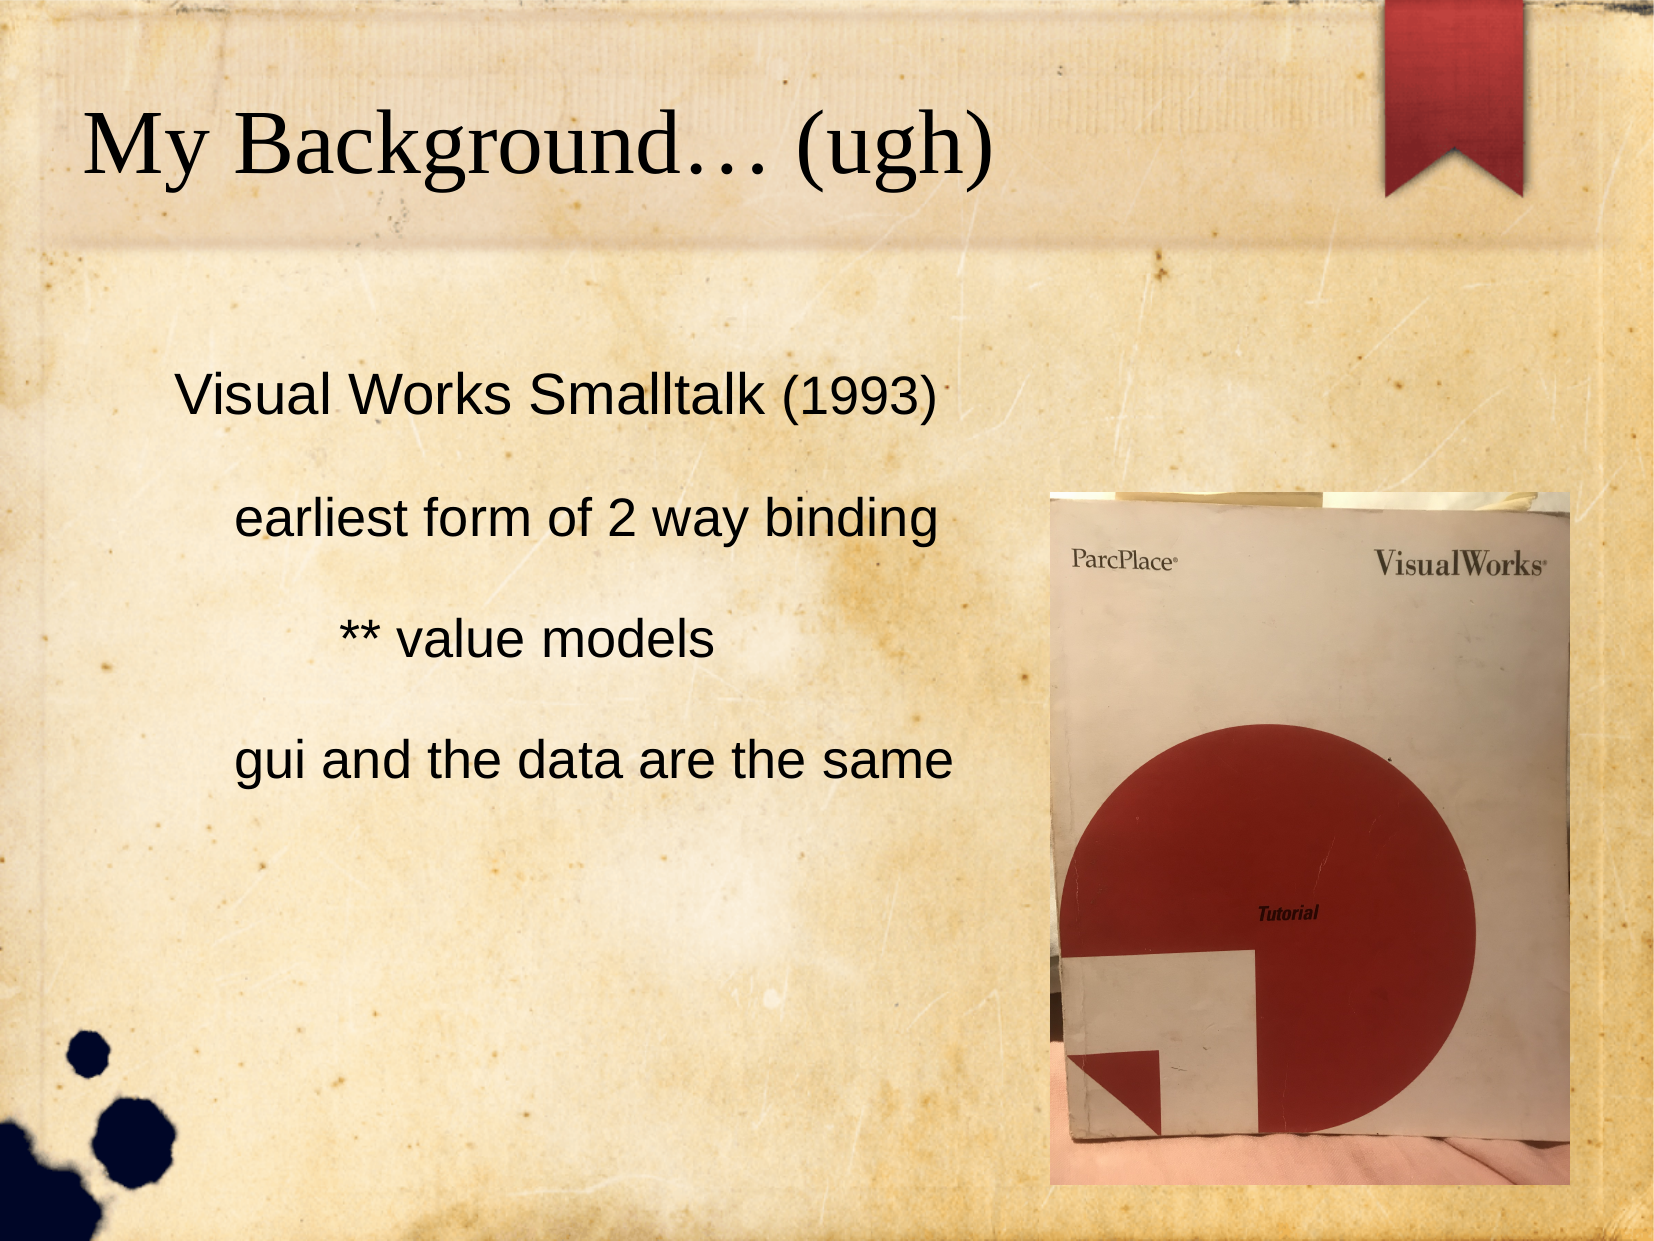

# My Background… (ugh)
Visual Works Smalltalk (1993)
 earliest form of 2 way binding
		 ** value models
 gui and the data are the same